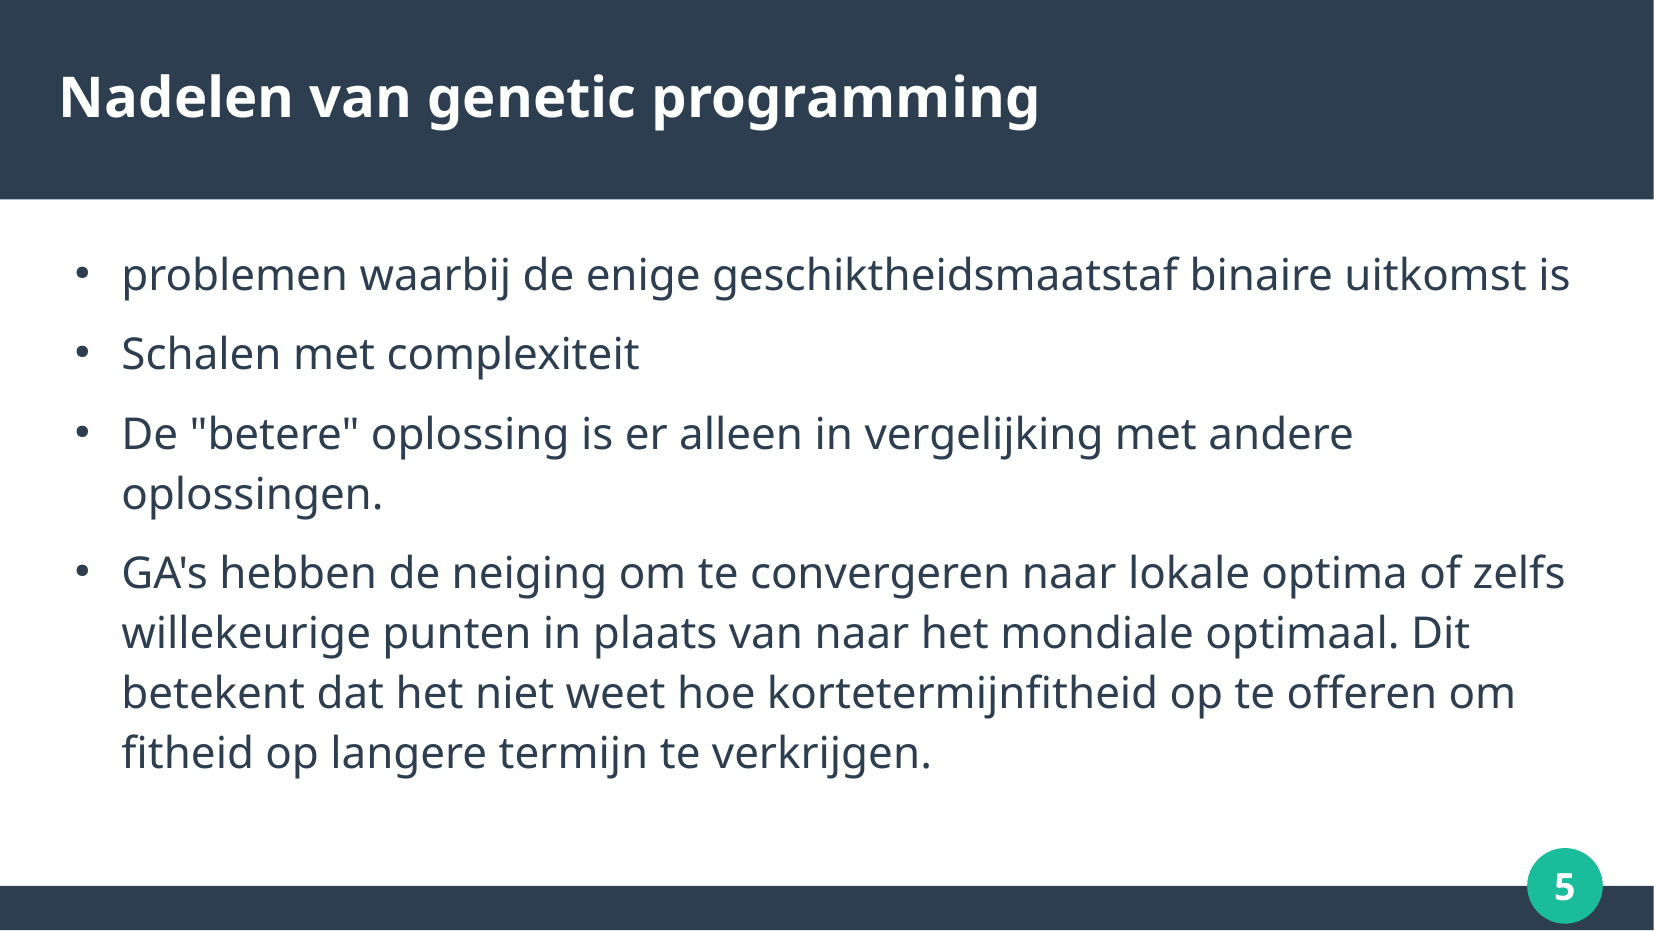

Nadelen van genetic programming
# problemen waarbij de enige geschiktheidsmaatstaf binaire uitkomst is
Schalen met complexiteit
De "betere" oplossing is er alleen in vergelijking met andere oplossingen.
GA's hebben de neiging om te convergeren naar lokale optima of zelfs willekeurige punten in plaats van naar het mondiale optimaal. Dit betekent dat het niet weet hoe kortetermijnfitheid op te offeren om fitheid op langere termijn te verkrijgen.